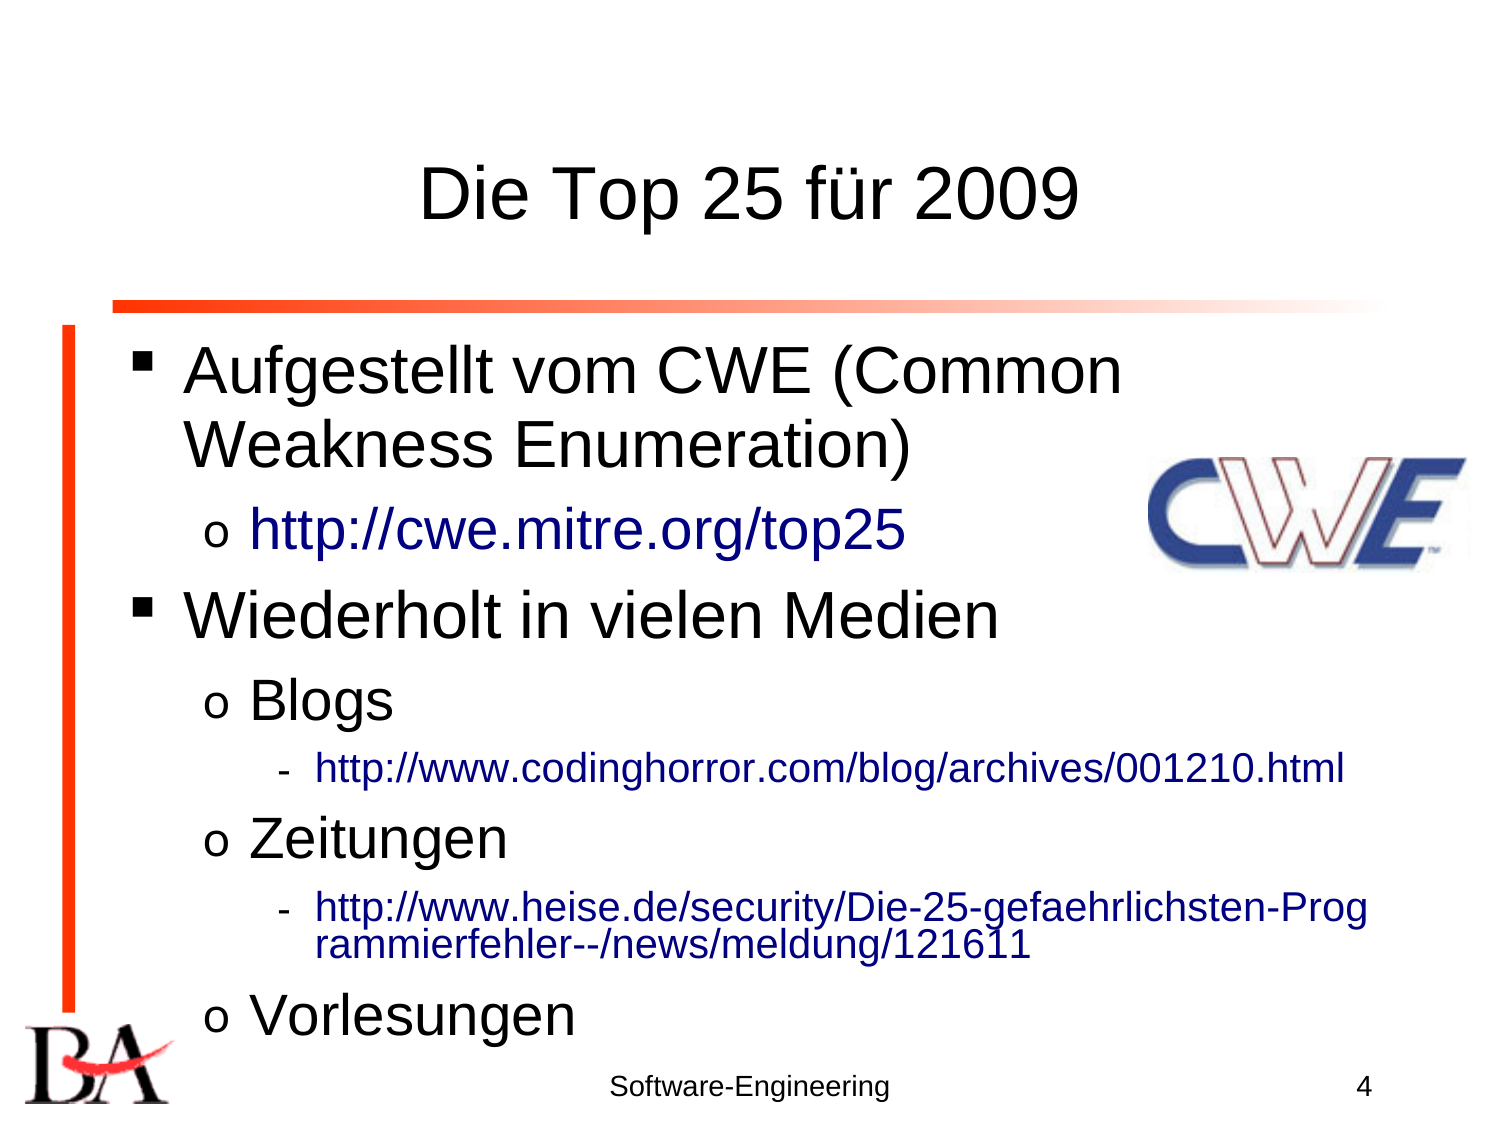

# Die Top 25 für 2009
Aufgestellt vom CWE (Common Weakness Enumeration)
http://cwe.mitre.org/top25
Wiederholt in vielen Medien
Blogs
http://www.codinghorror.com/blog/archives/001210.html
Zeitungen
http://www.heise.de/security/Die-25-gefaehrlichsten-Programmierfehler--/news/meldung/121611
Vorlesungen
4